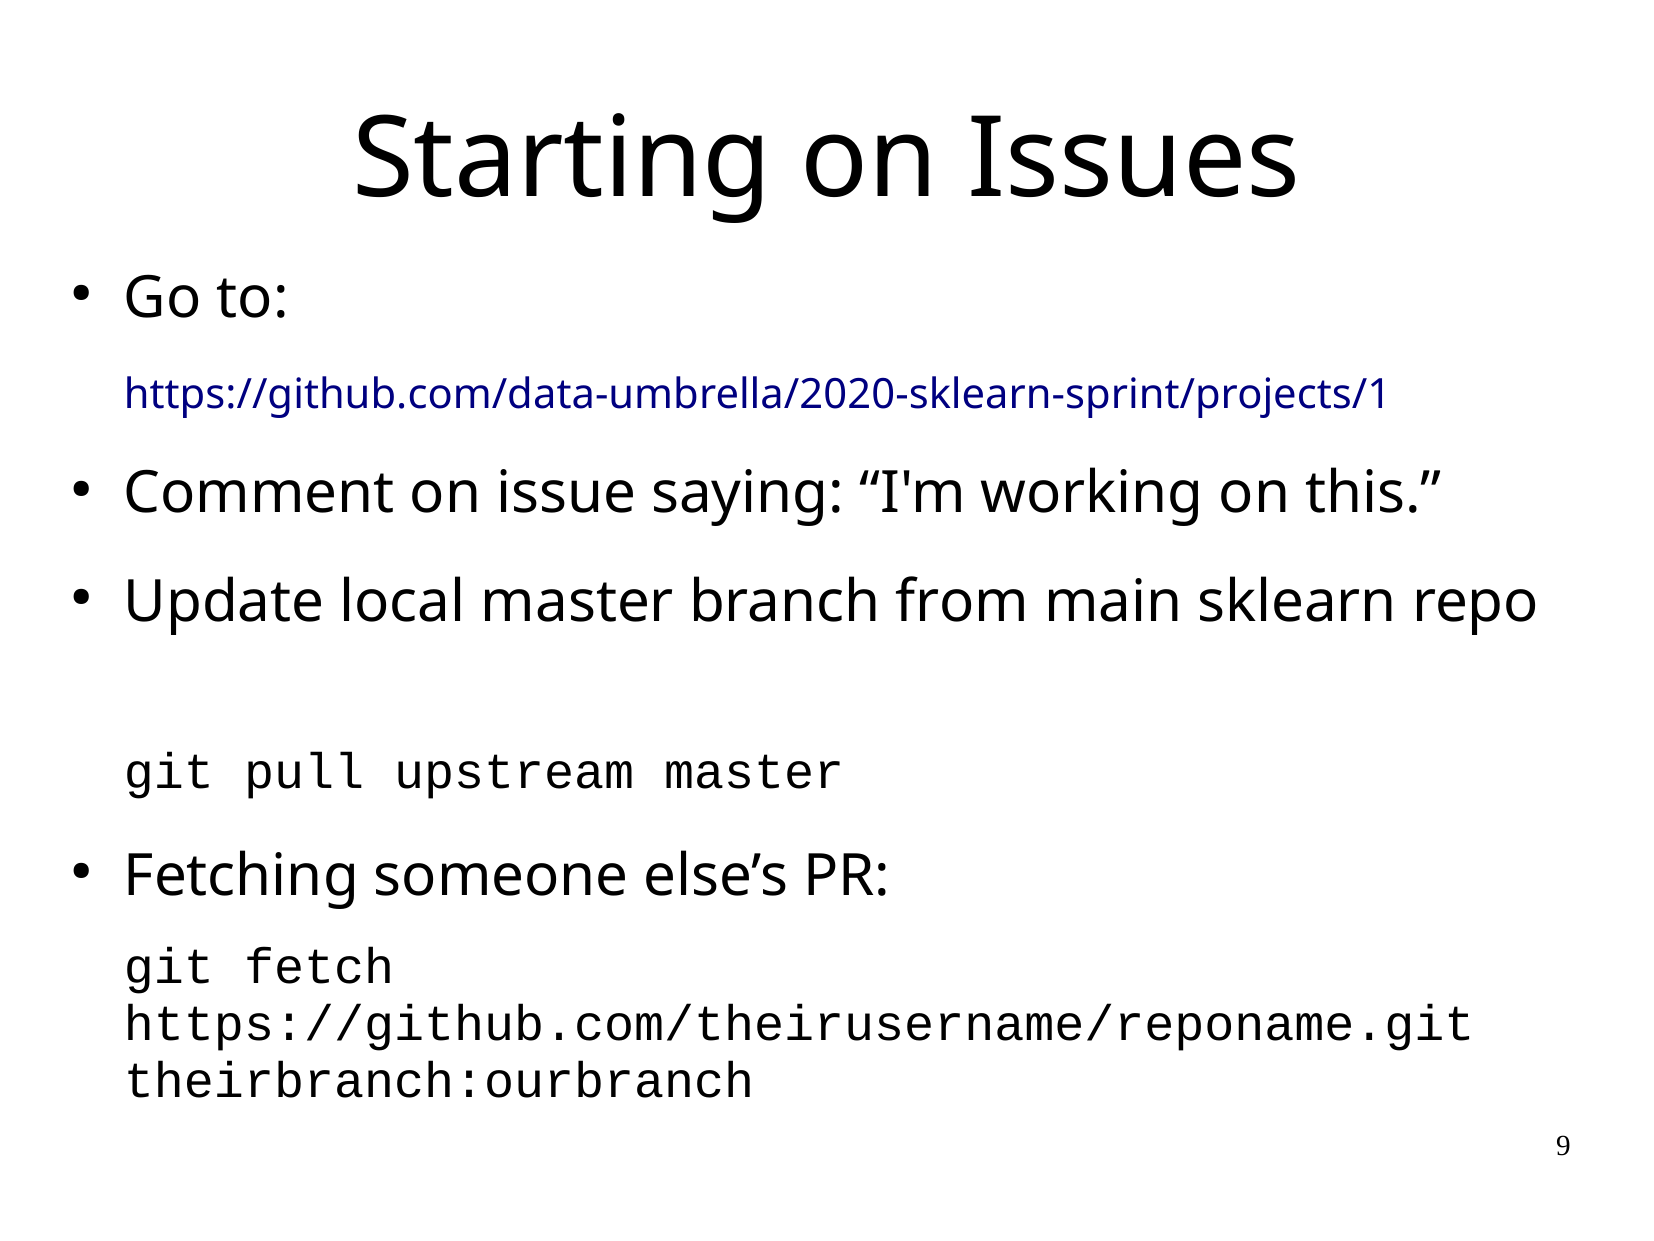

# Starting on Issues
Go to:
https://github.com/data-umbrella/2020-sklearn-sprint/projects/1
Comment on issue saying: “I'm working on this.”
Update local master branch from main sklearn repo
git pull upstream master
Fetching someone else’s PR:
git fetch https://github.com/theirusername/reponame.git theirbranch:ourbranch
9